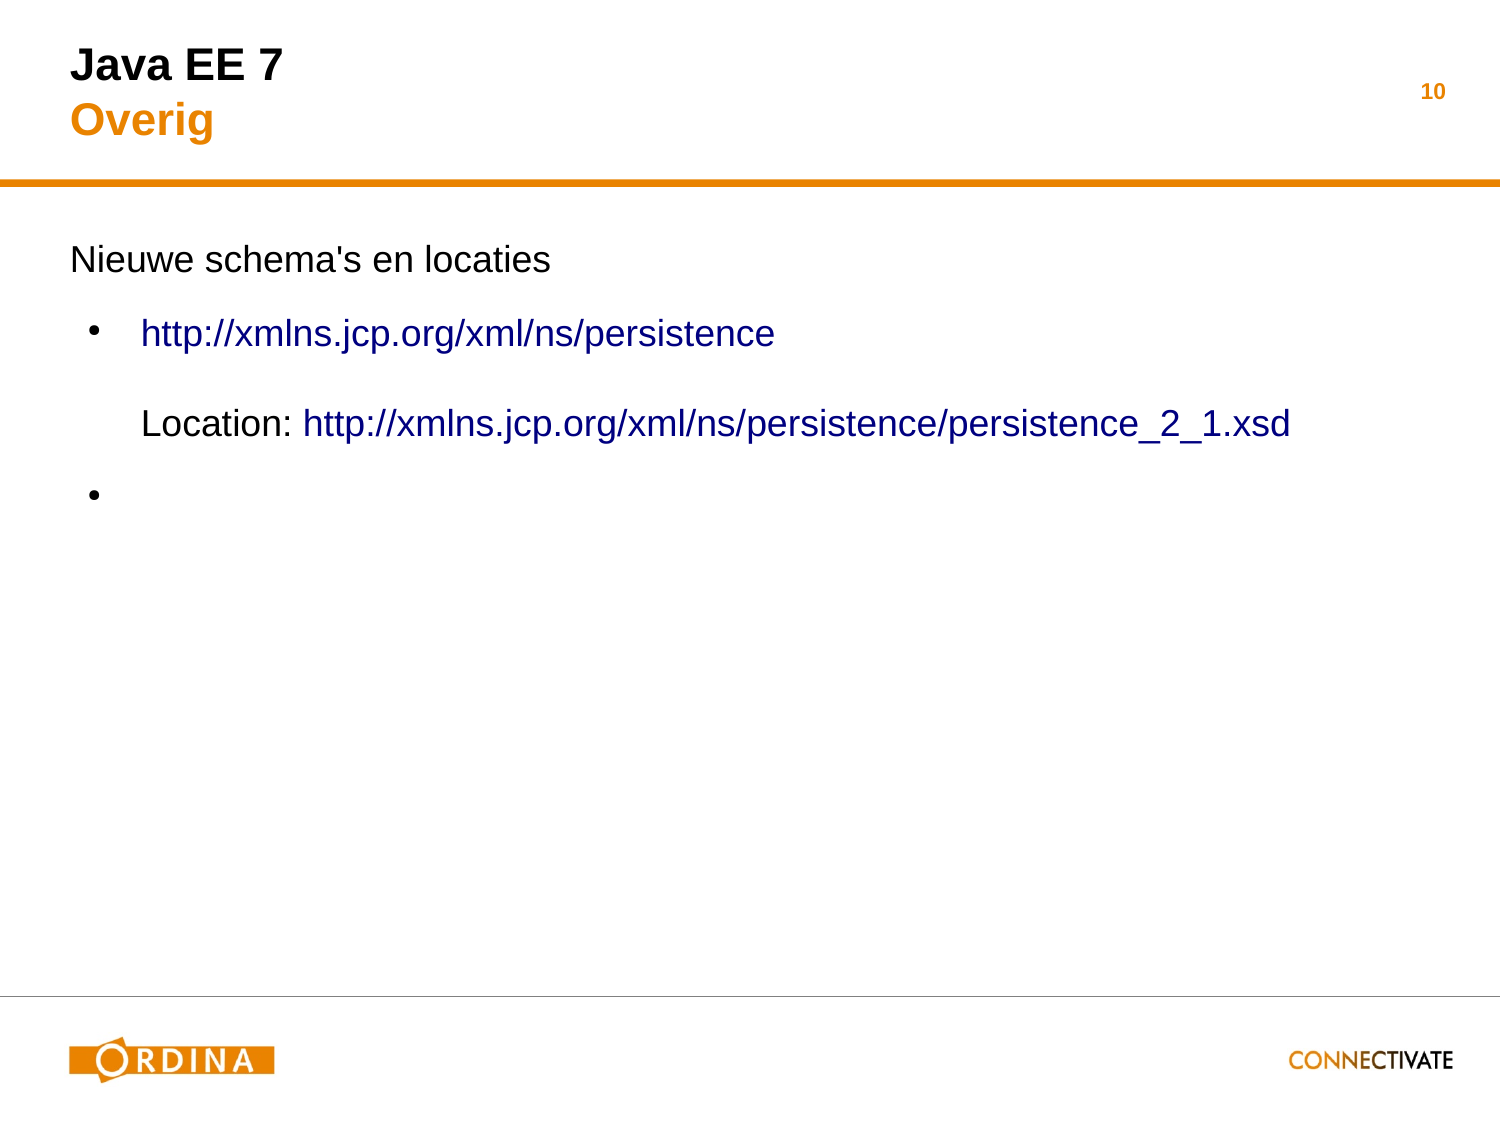

# Java EE 7 Overig
Nieuwe schema's en locaties
http://xmlns.jcp.org/xml/ns/persistence
Location: http://xmlns.jcp.org/xml/ns/persistence/persistence_2_1.xsd